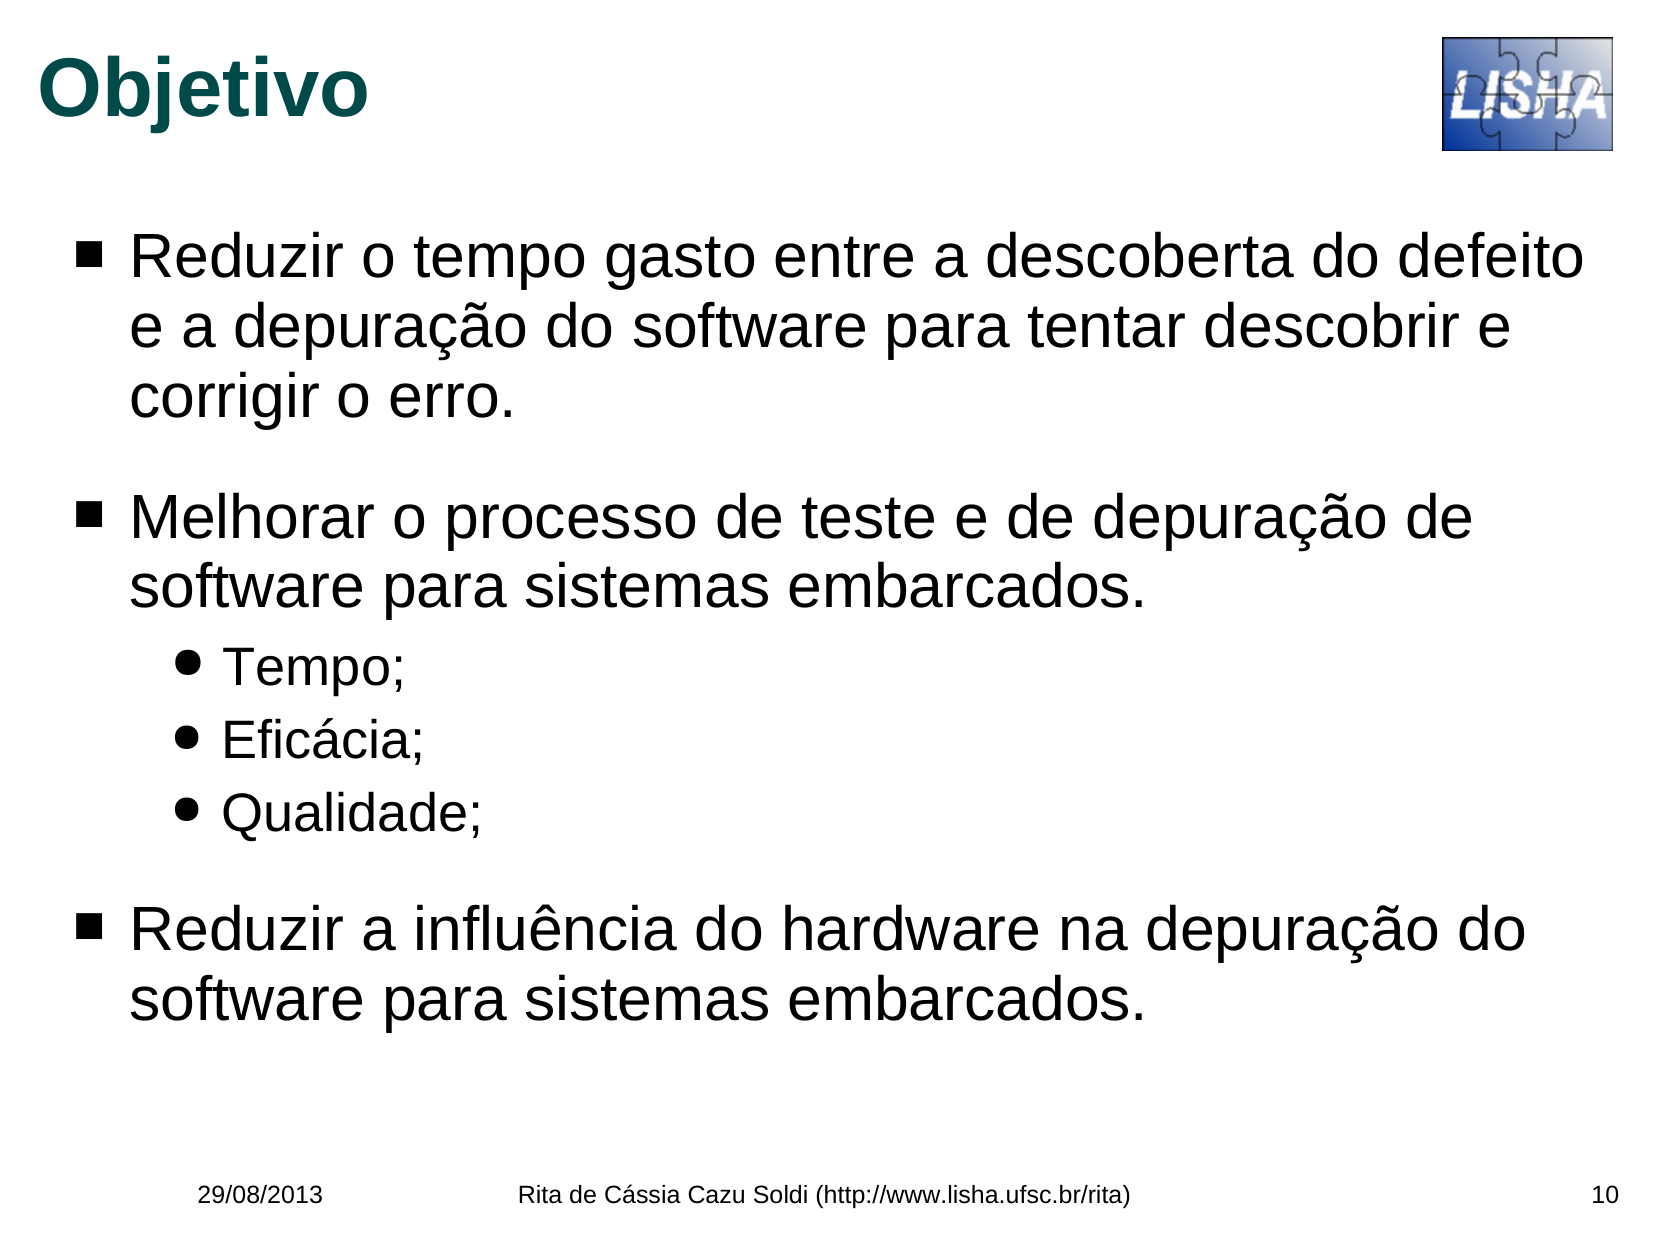

# Objetivo
Reduzir o tempo gasto entre a descoberta do defeito e a depuração do software para tentar descobrir e corrigir o erro.
Melhorar o processo de teste e de depuração de software para sistemas embarcados.
 Tempo;
 Eficácia;
 Qualidade;
Reduzir a influência do hardware na depuração do software para sistemas embarcados.